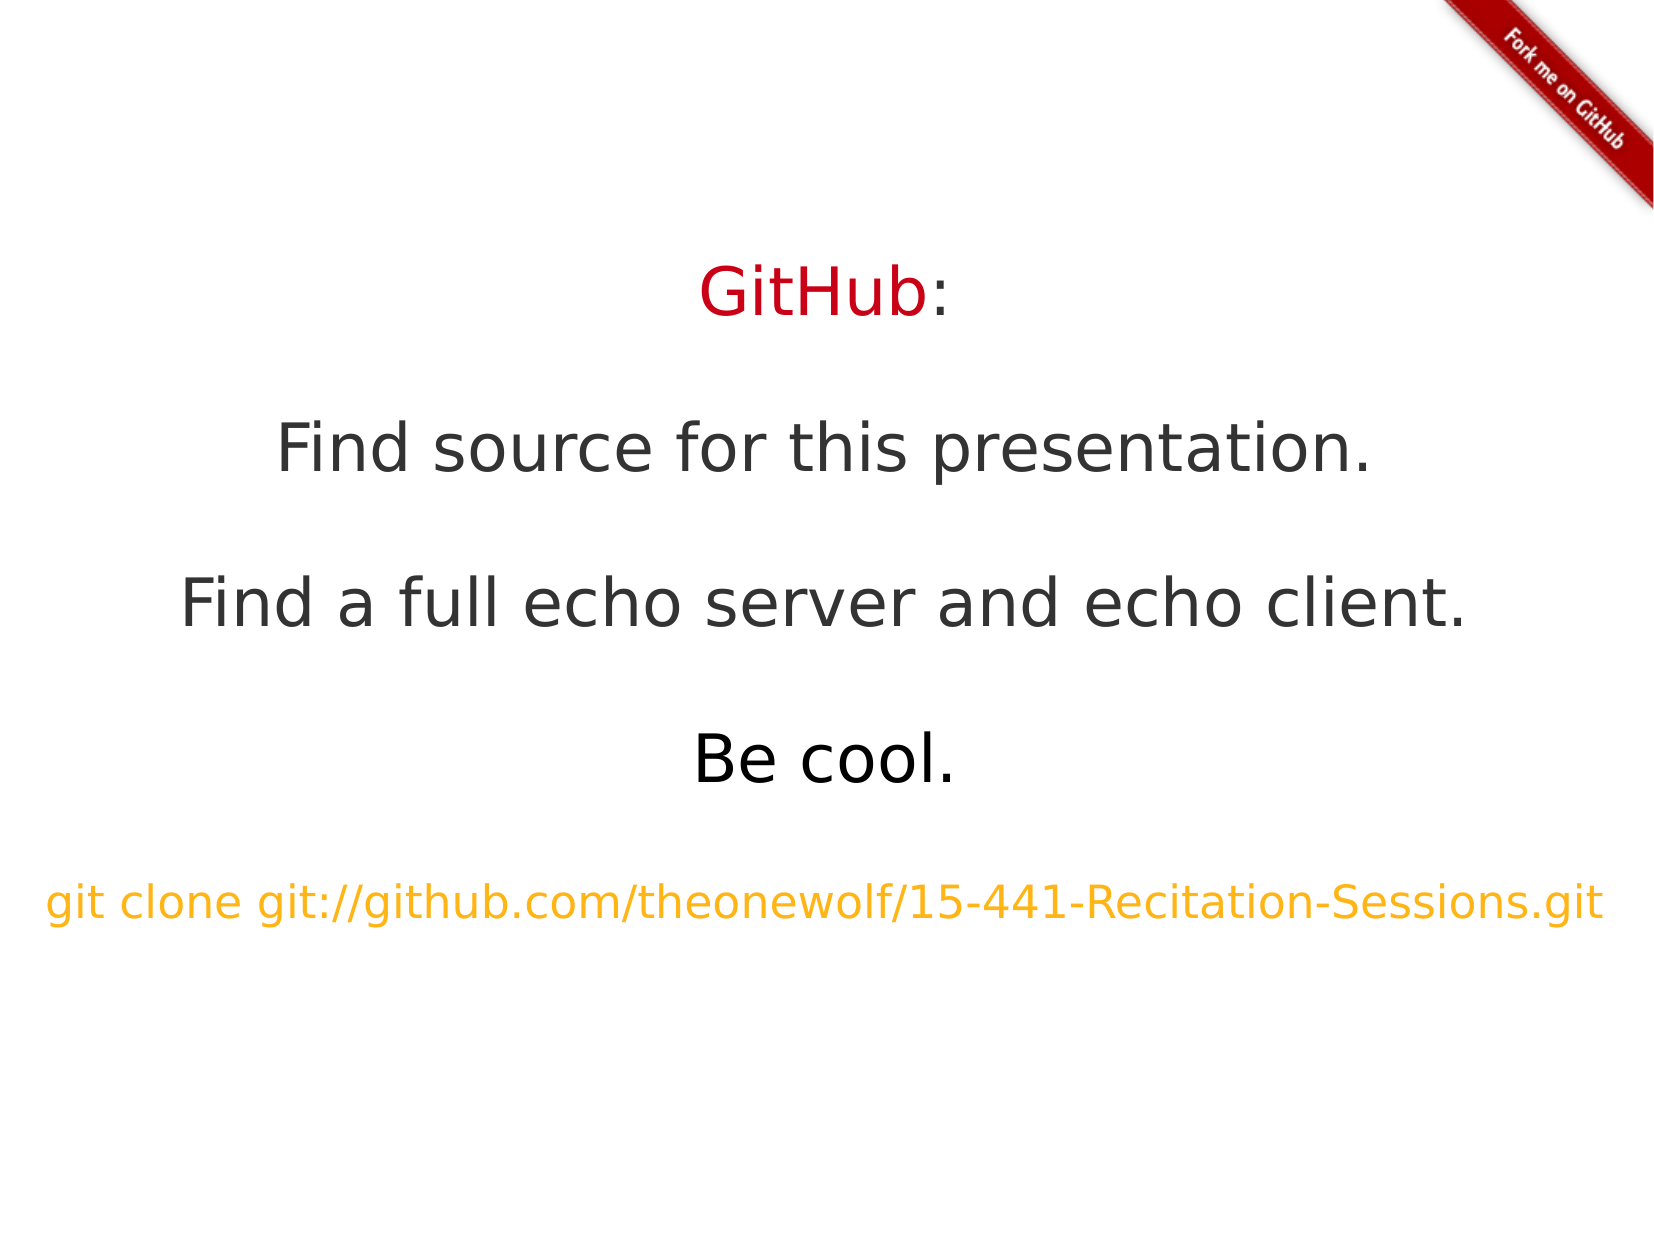

# GitHub:
Find source for this presentation.
Find a full echo server and echo client.
Be cool.
git clone git://github.com/theonewolf/15-441-Recitation-Sessions.git